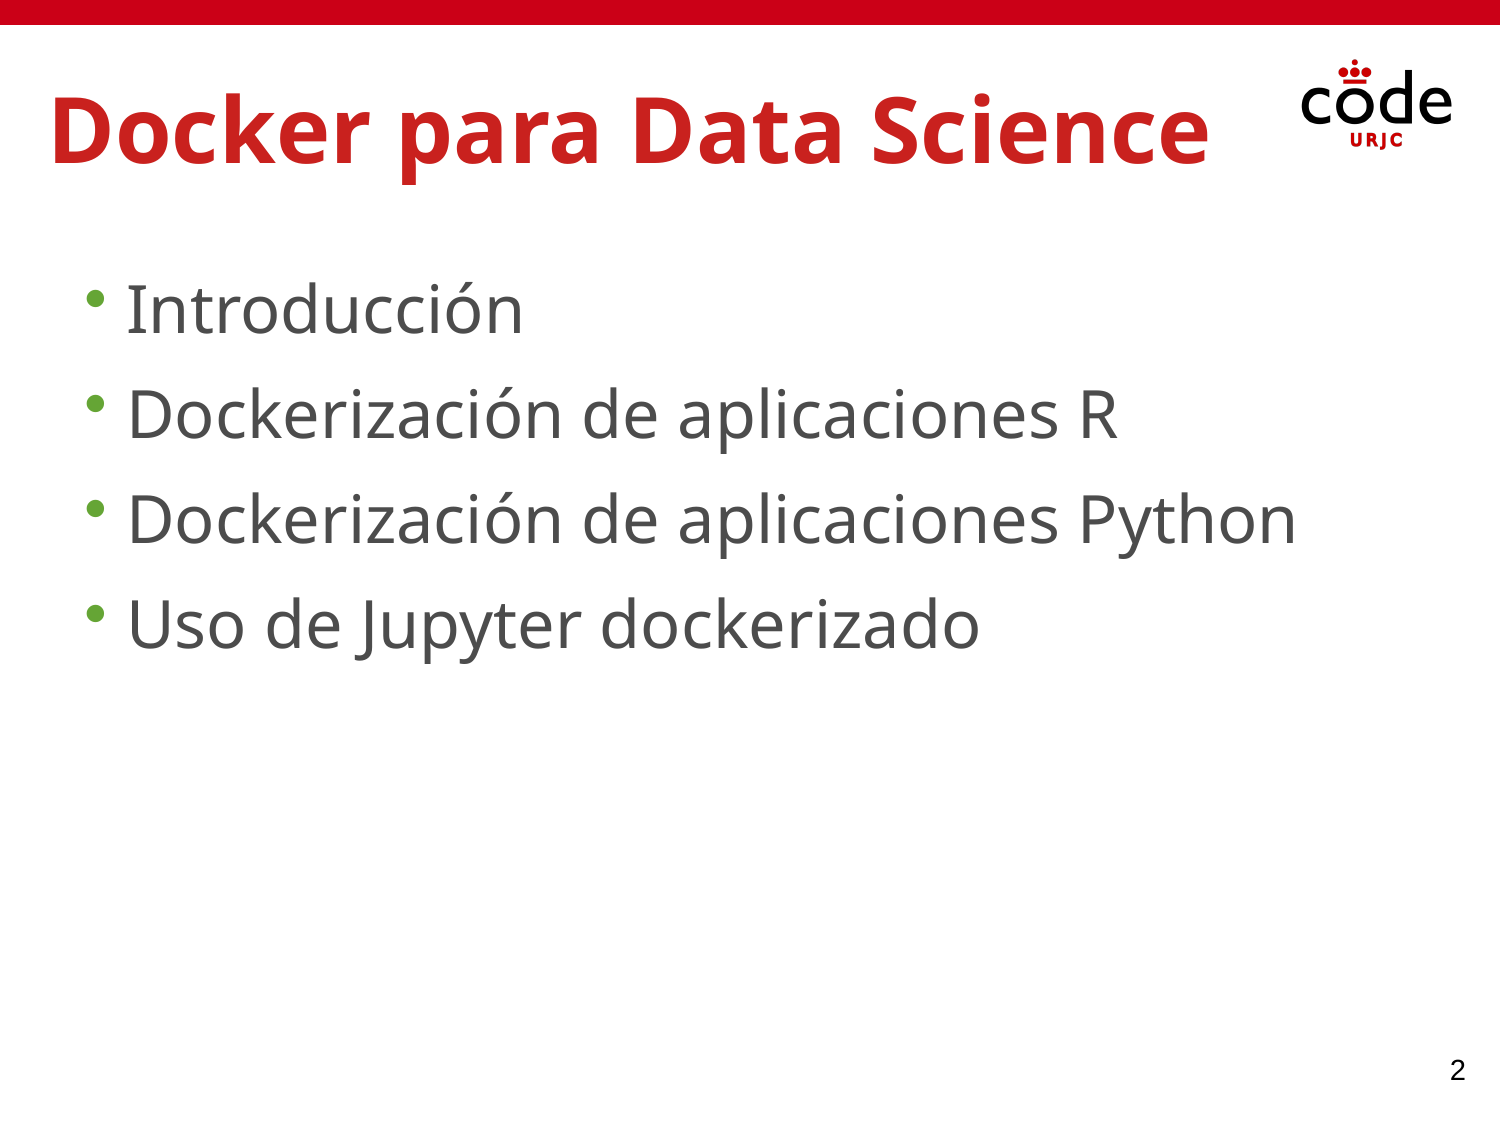

# Docker para Data Science
Introducción
Dockerización de aplicaciones R
Dockerización de aplicaciones Python
Uso de Jupyter dockerizado